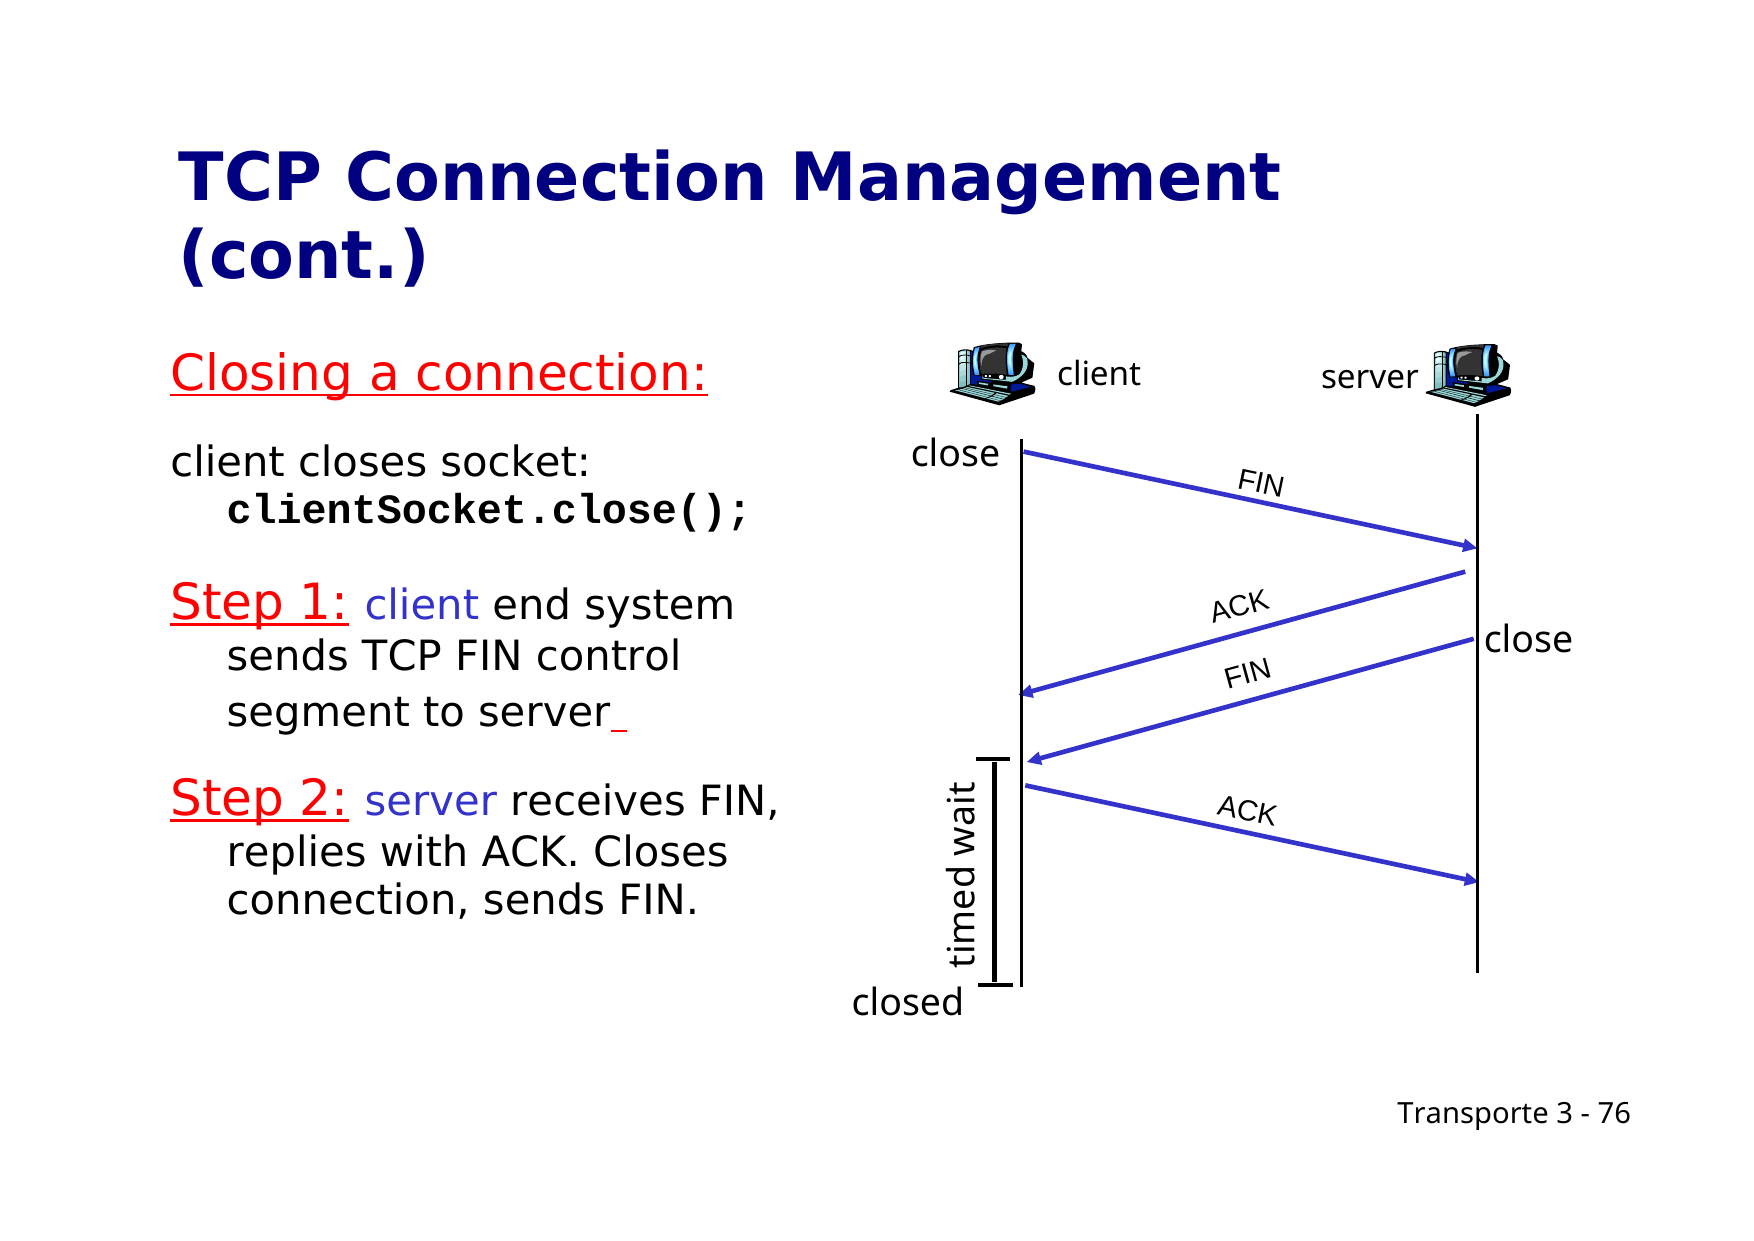

# TCP Connection Management (cont.)
Closing a connection:
client closes socket: clientSocket.close();
Step 1: client end system sends TCP FIN control segment to server
Step 2: server receives FIN, replies with ACK. Closes connection, sends FIN.
client
server
close
FIN
ACK
close
FIN
ACK
timed wait
closed